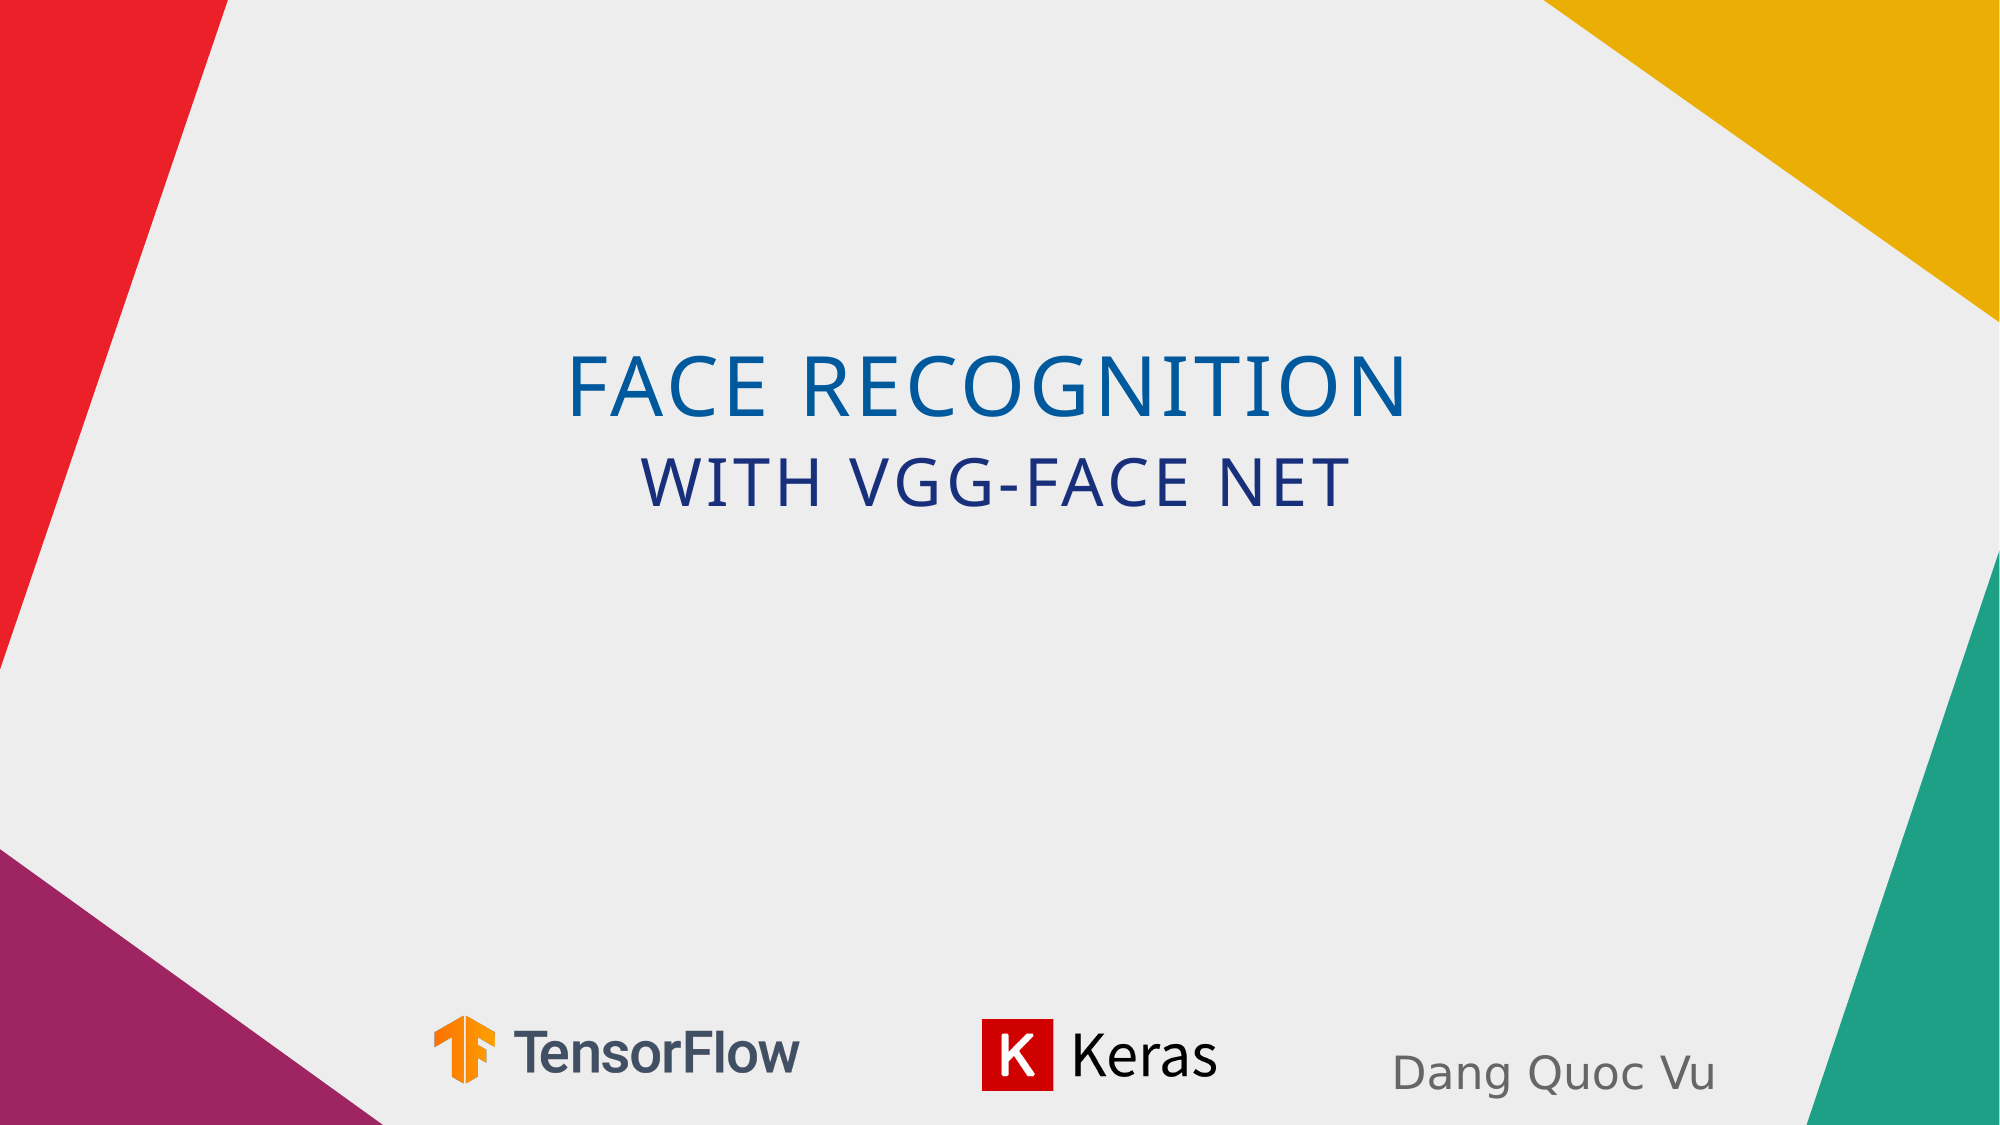

# FACE RECOGNITION
with VGG-face net
Dang Quoc Vu